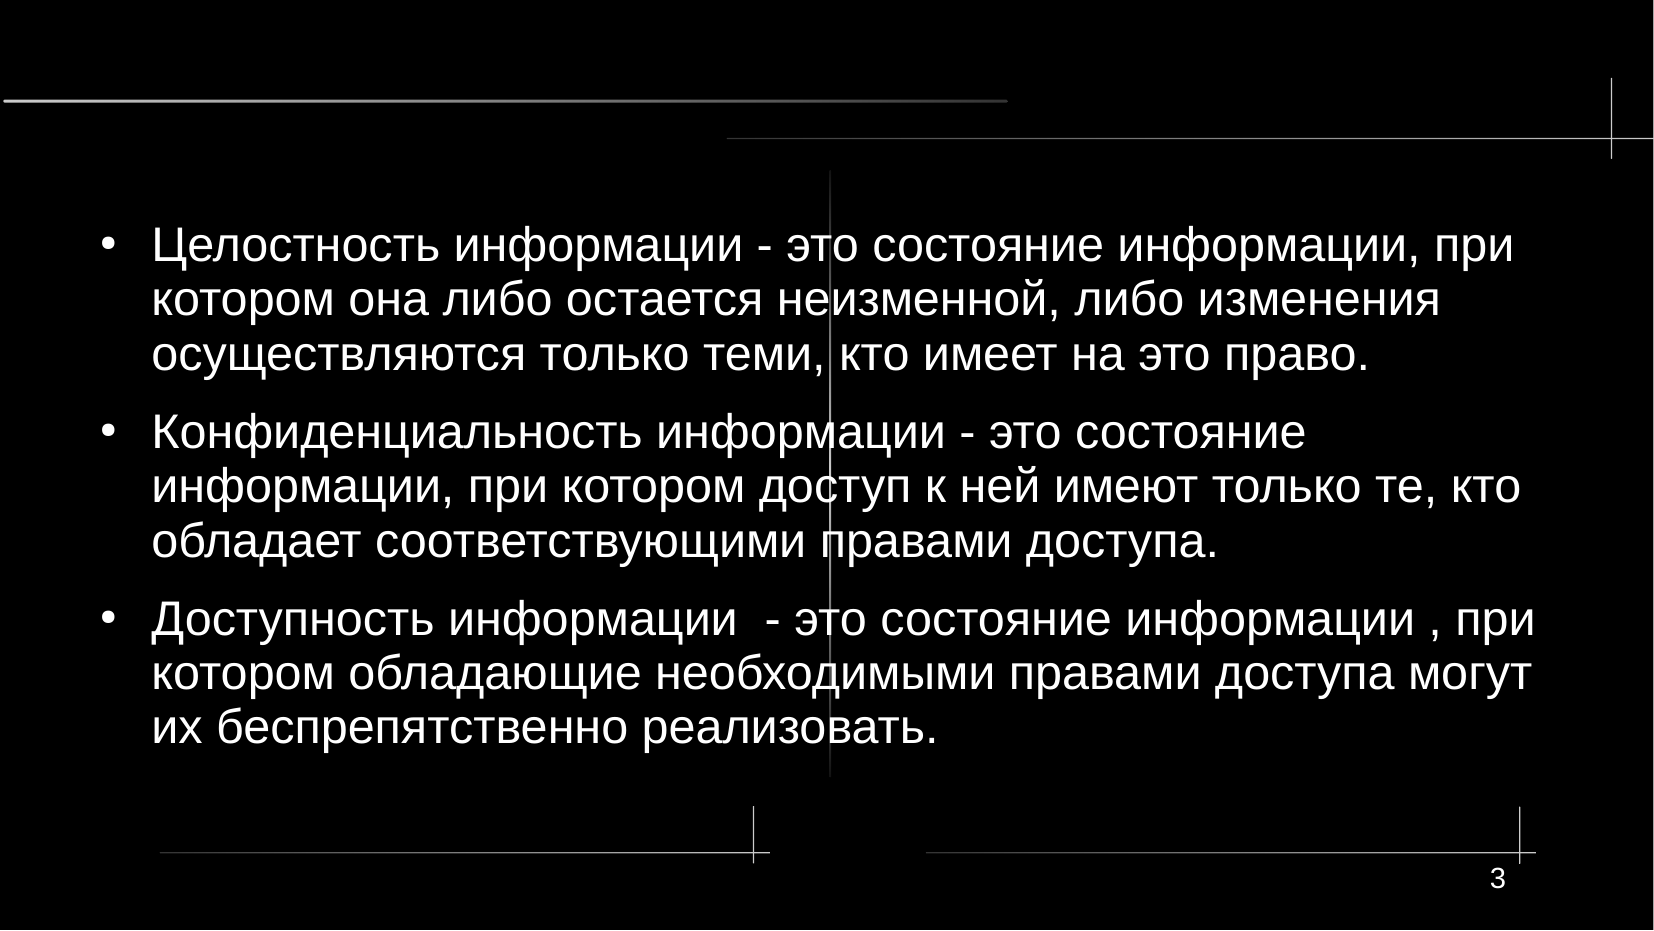

#
Целостность информации - это состояние информации, при котором она либо остается неизменной, либо изменения осуществляются только теми, кто имеет на это право.
Конфиденциальность информации - это состояние информации, при котором доступ к ней имеют только те, кто обладает соответствующими правами доступа.
Доступность информации - это состояние информации , при котором обладающие необходимыми правами доступа могут их беспрепятственно реализовать.
3